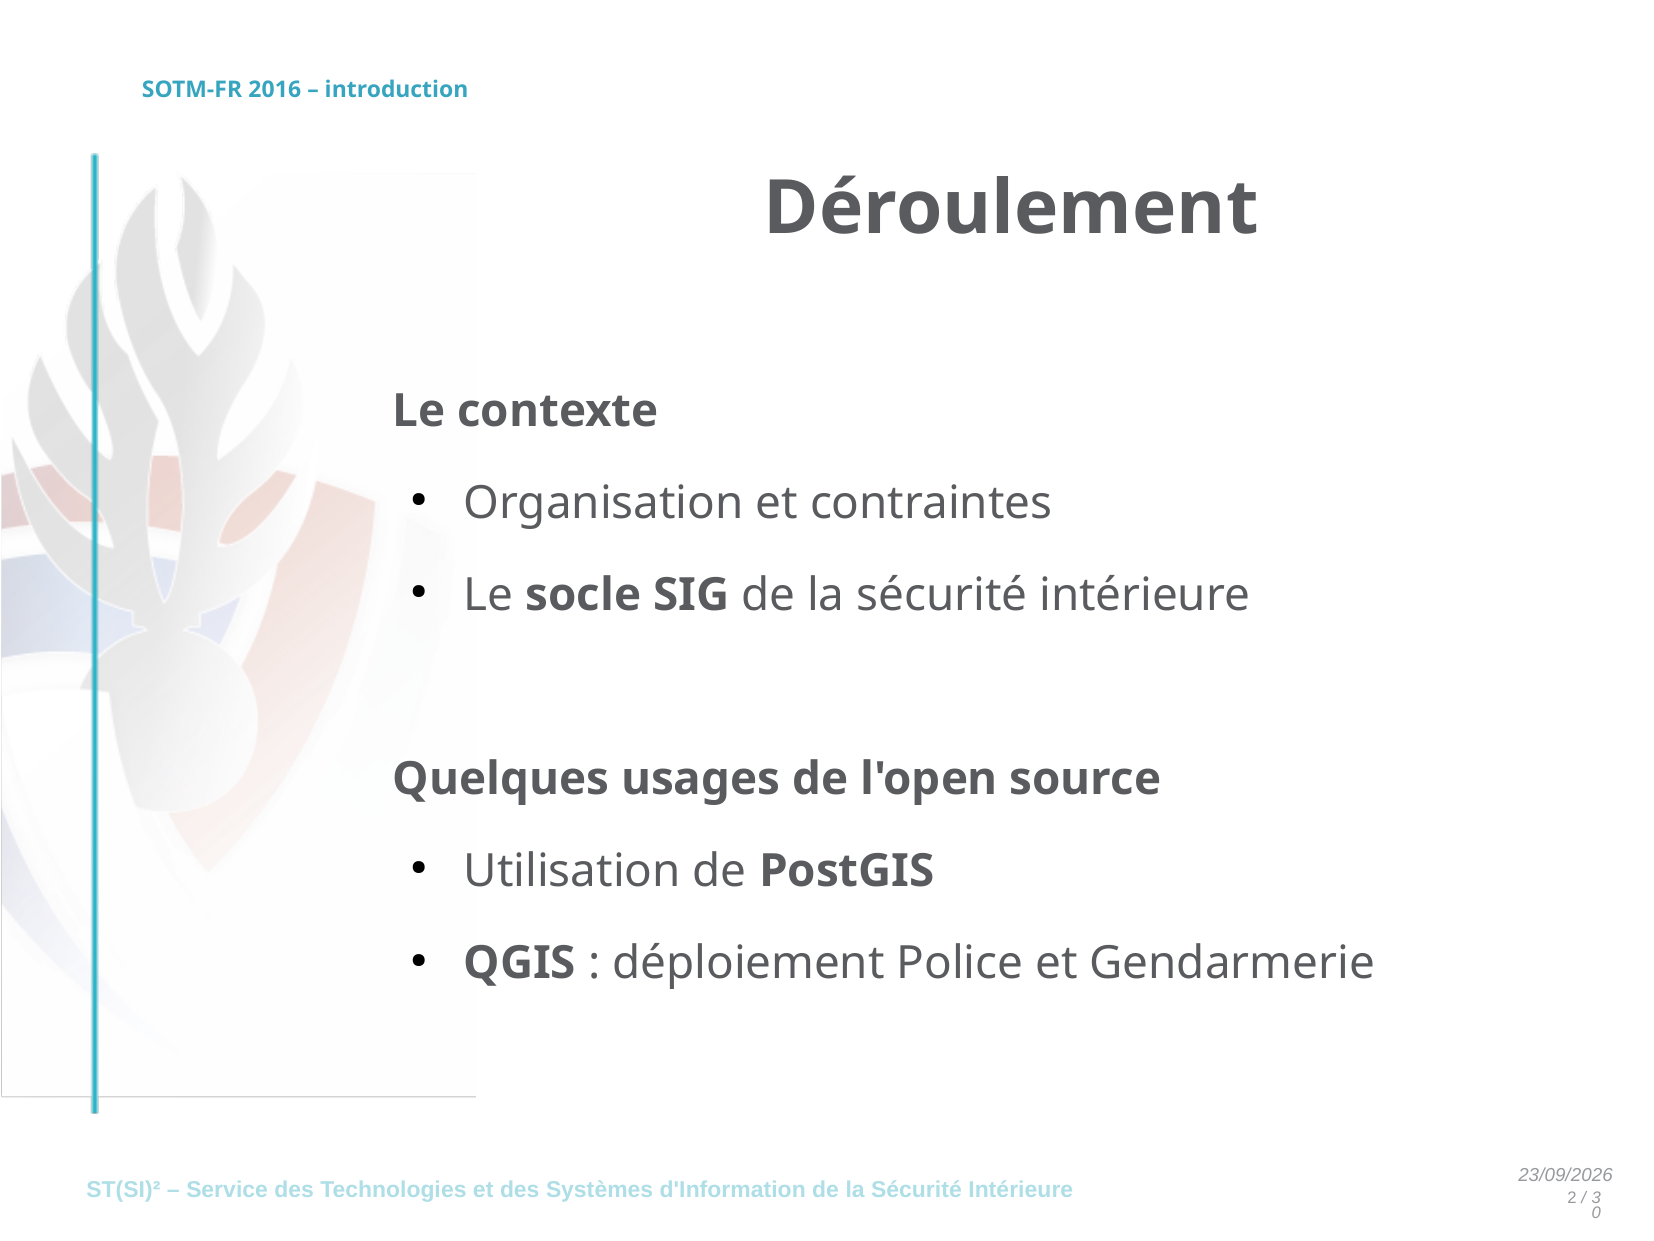

# SOTM-FR 2016 – introduction
Déroulement
Le contexte
Organisation et contraintes
Le socle SIG de la sécurité intérieure
Quelques usages de l'open source
Utilisation de PostGIS
QGIS : déploiement Police et Gendarmerie